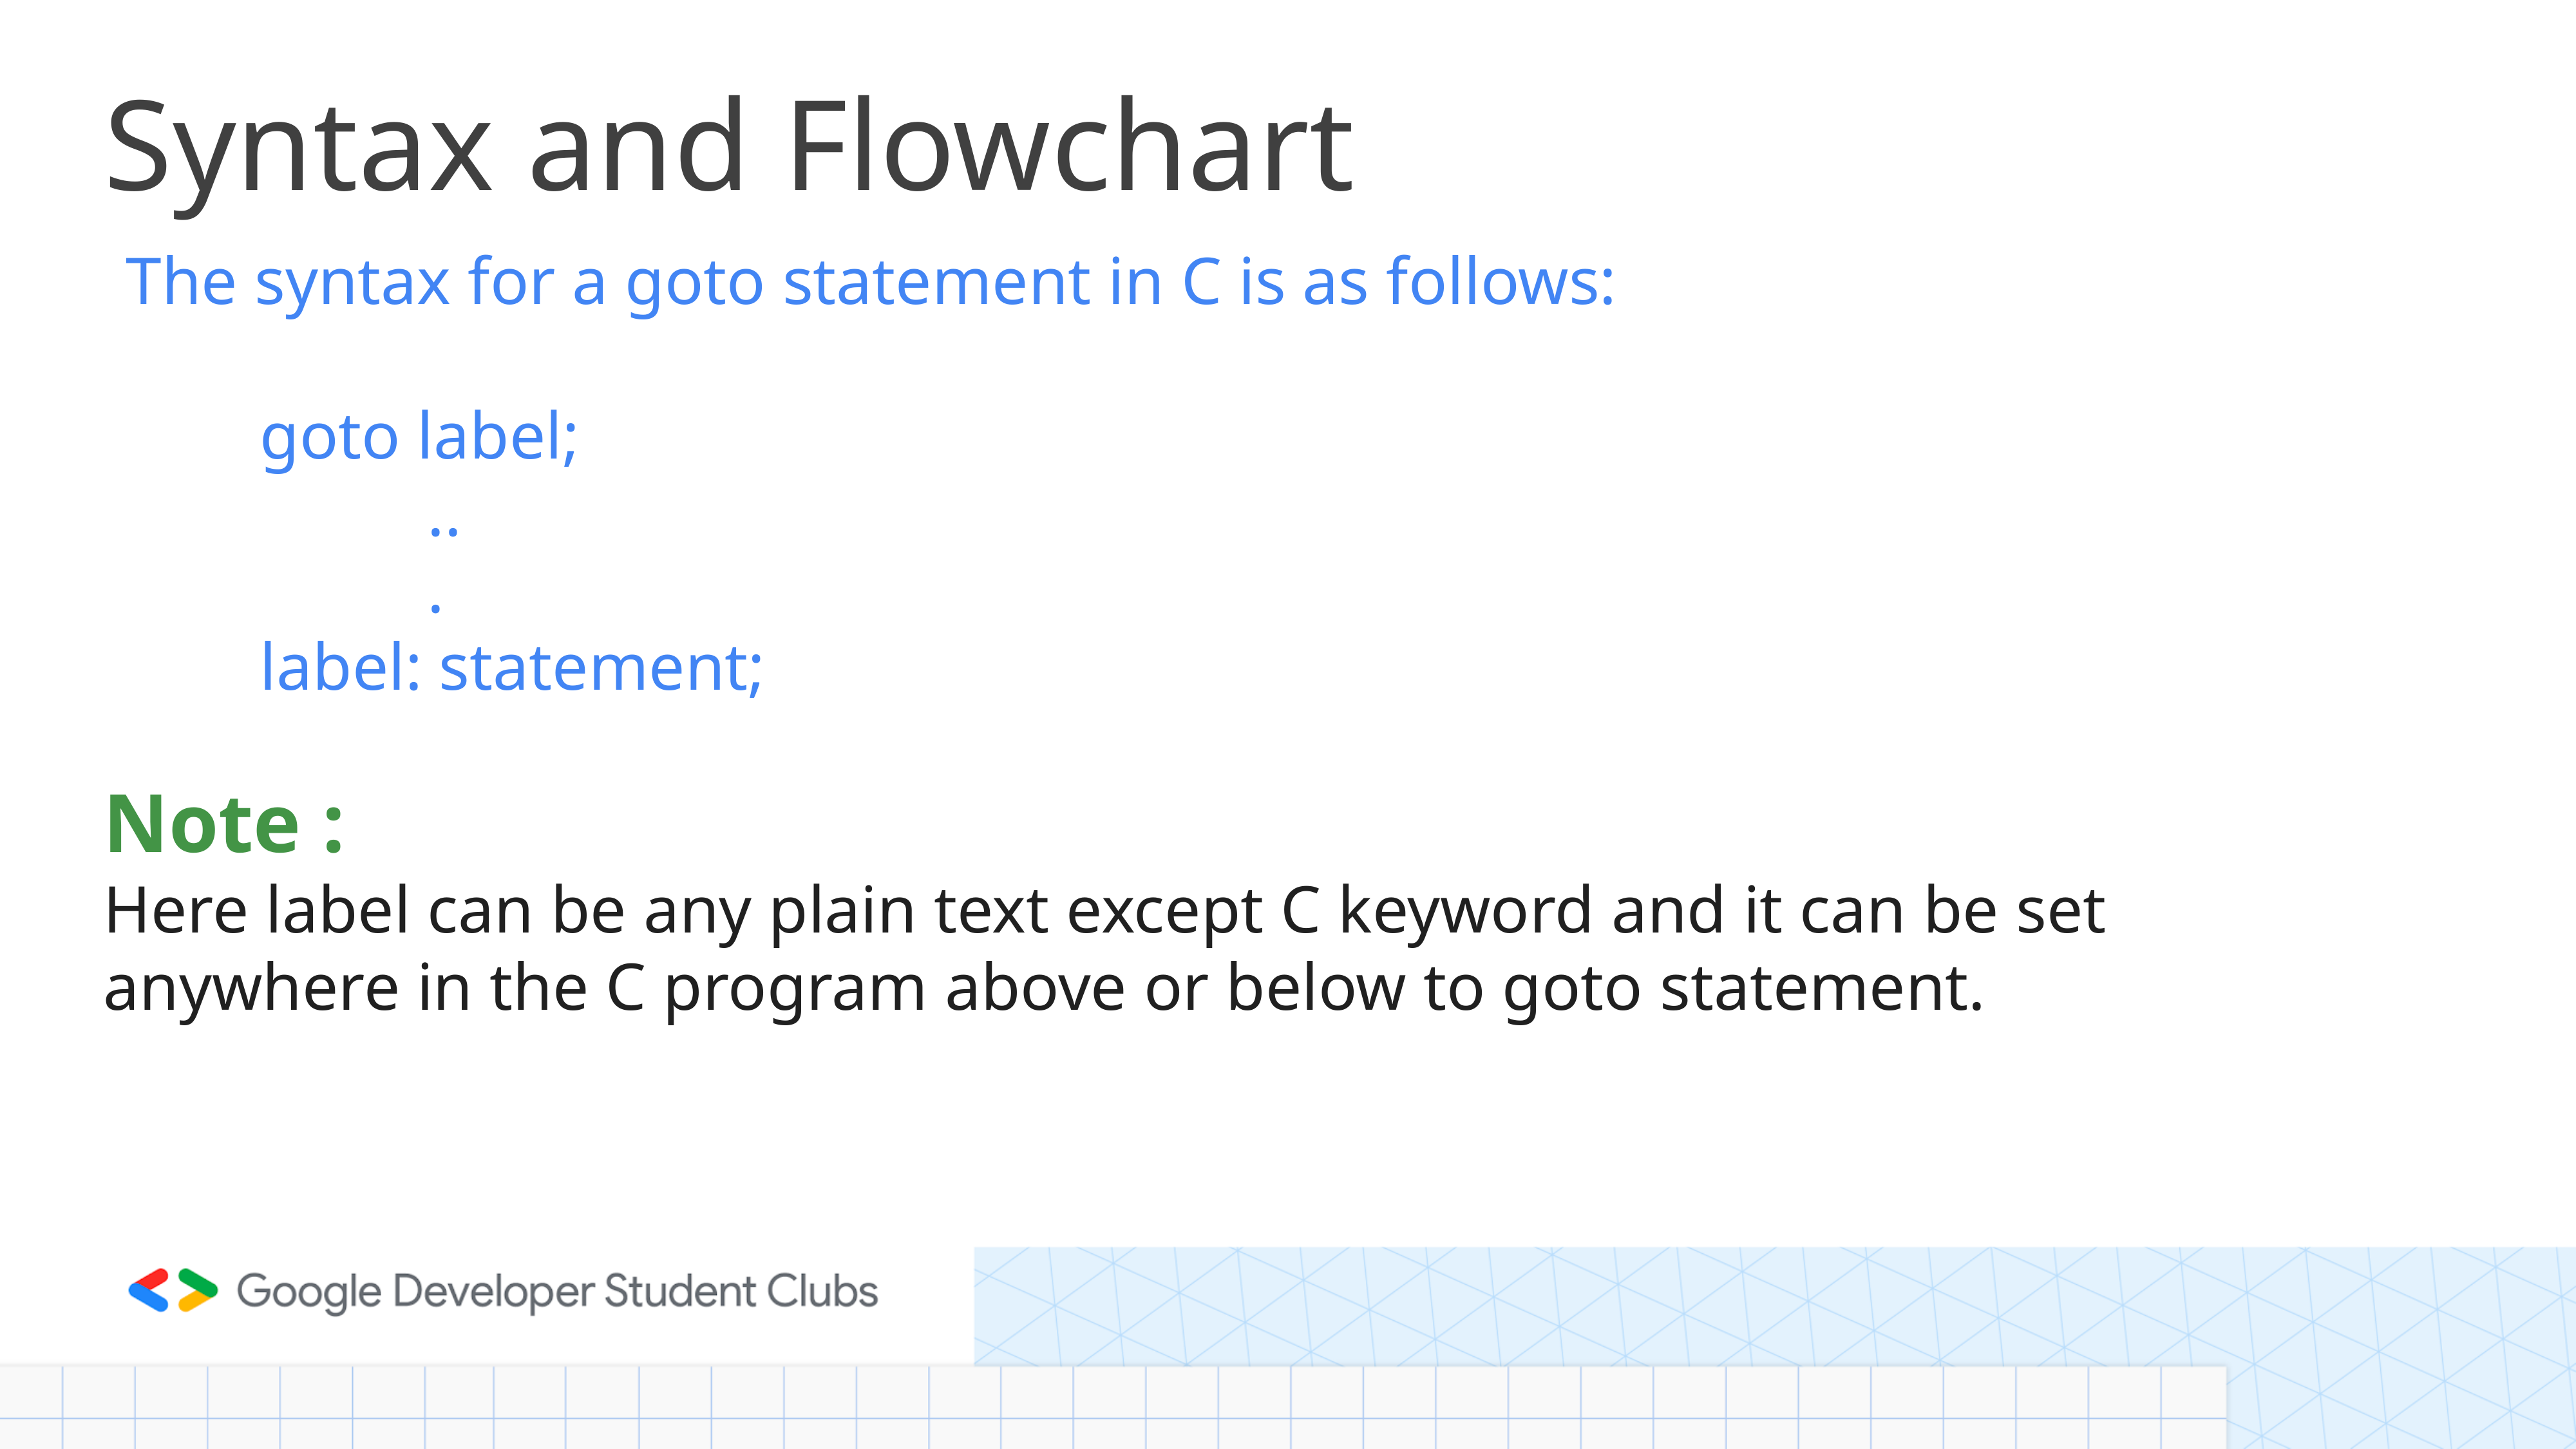

Syntax and Flowchart
# The syntax for a goto statement in C is as follows:
 goto label;
 ..
 .
 label: statement;
Note :
Here label can be any plain text except C keyword and it can be set anywhere in the C program above or below to goto statement.